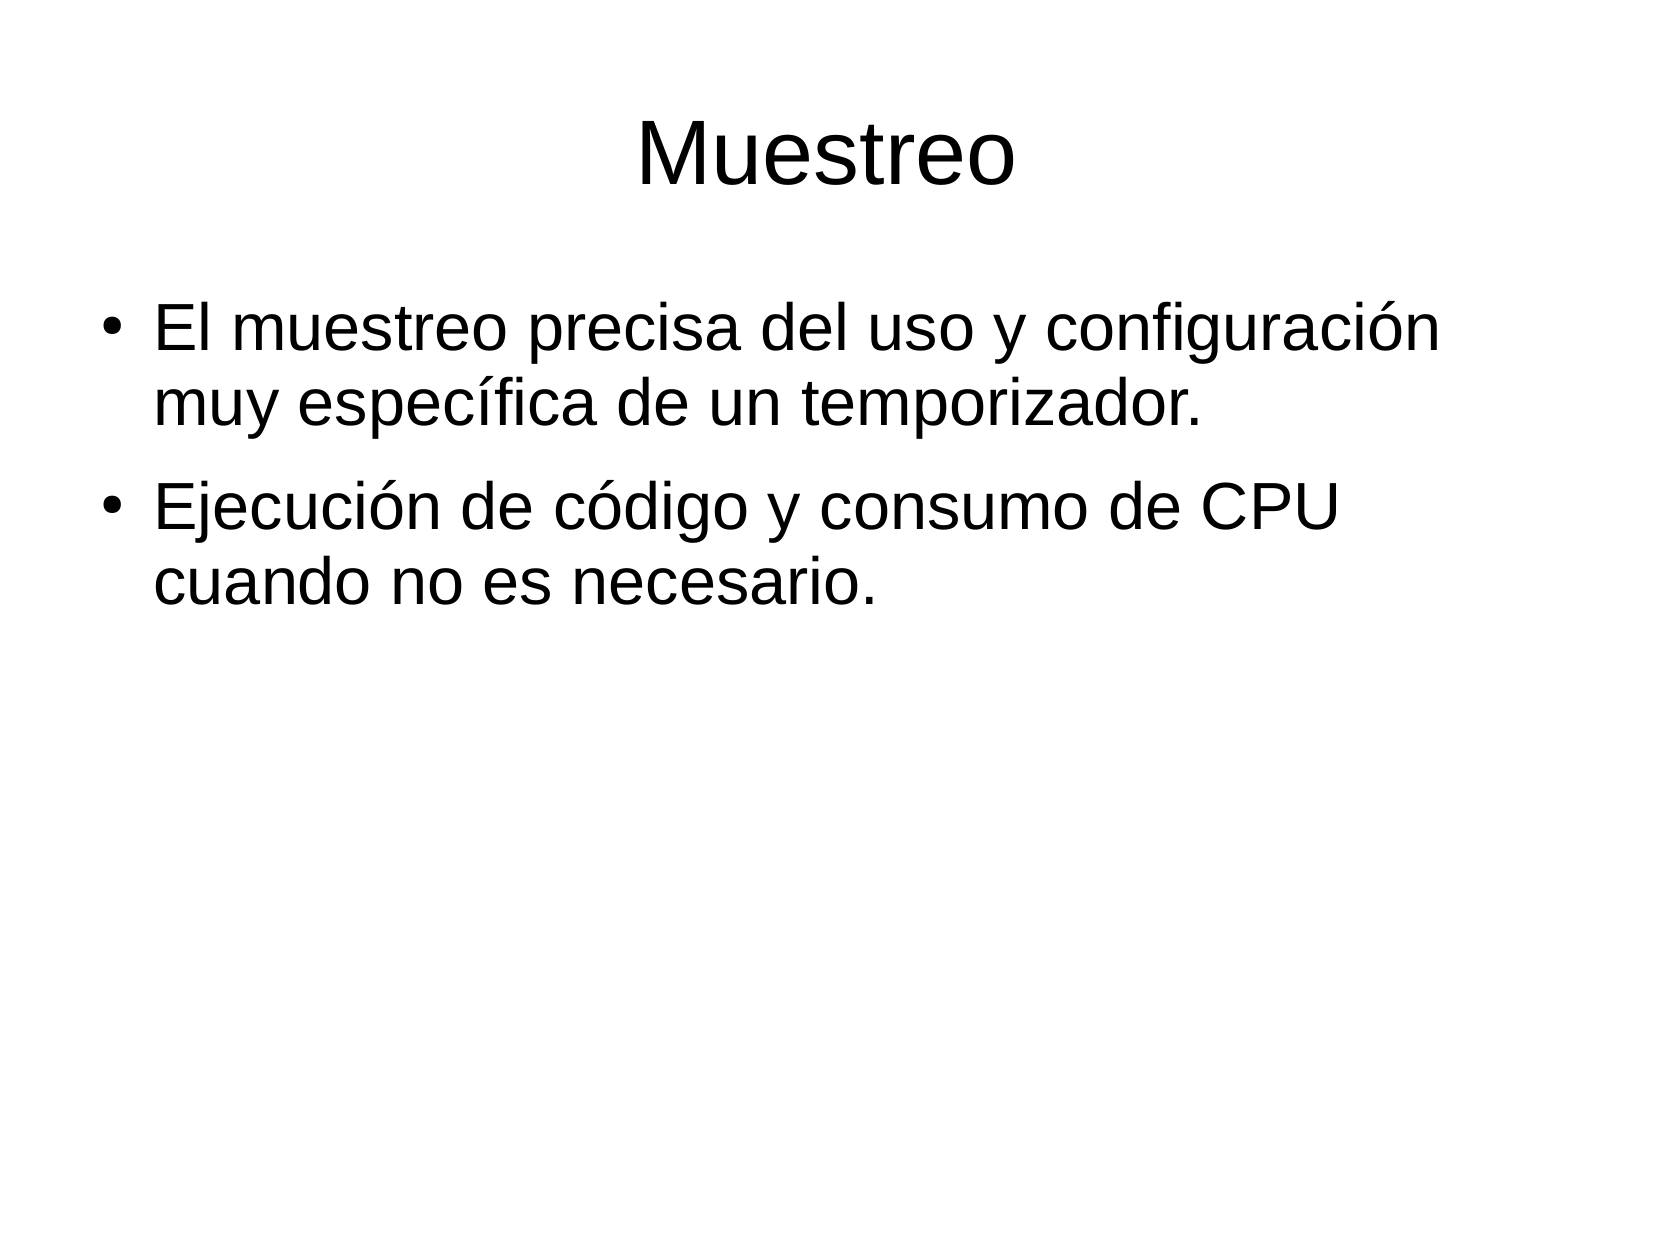

# Muestreo
El muestreo precisa del uso y configuración muy específica de un temporizador.
Ejecución de código y consumo de CPU cuando no es necesario.